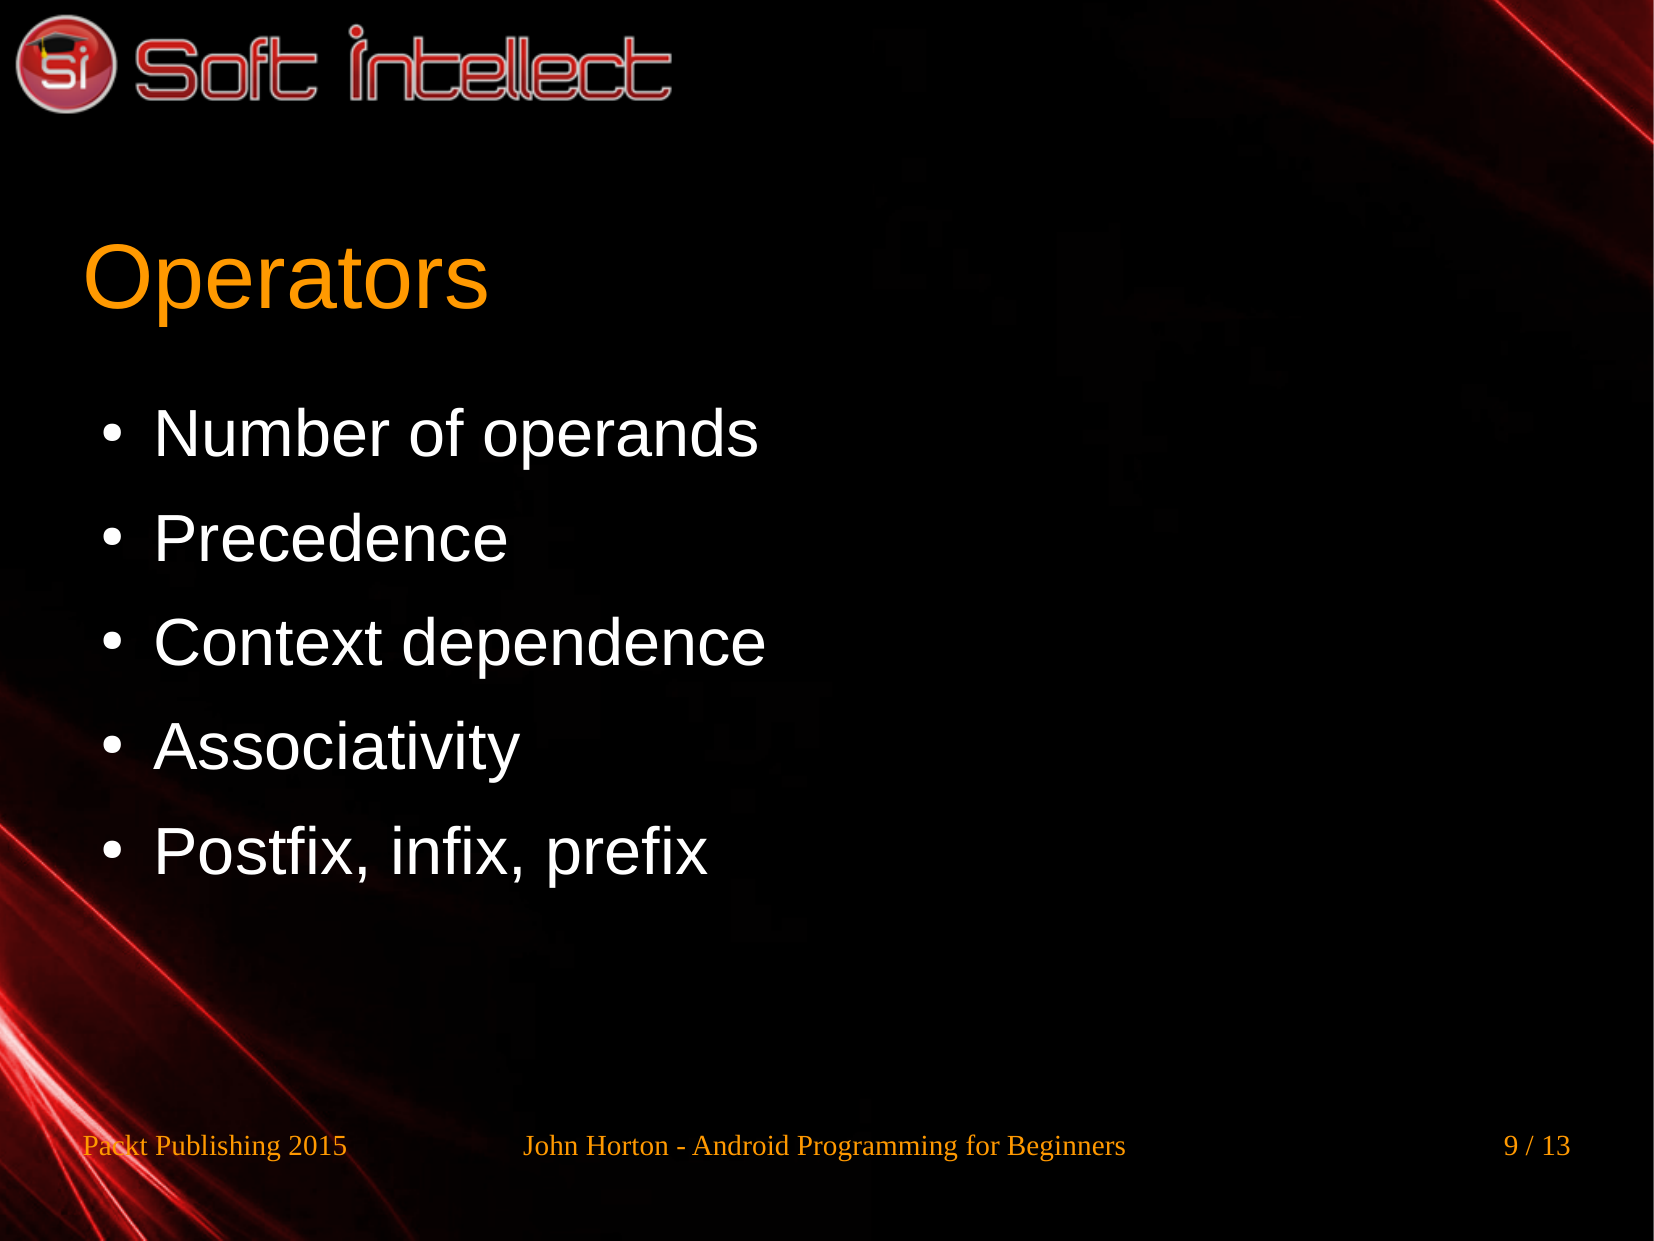

# Operators
Number of operands
Precedence
Context dependence
Associativity
Postfix, infix, prefix
Packt Publishing 2015
John Horton - Android Programming for Beginners
9